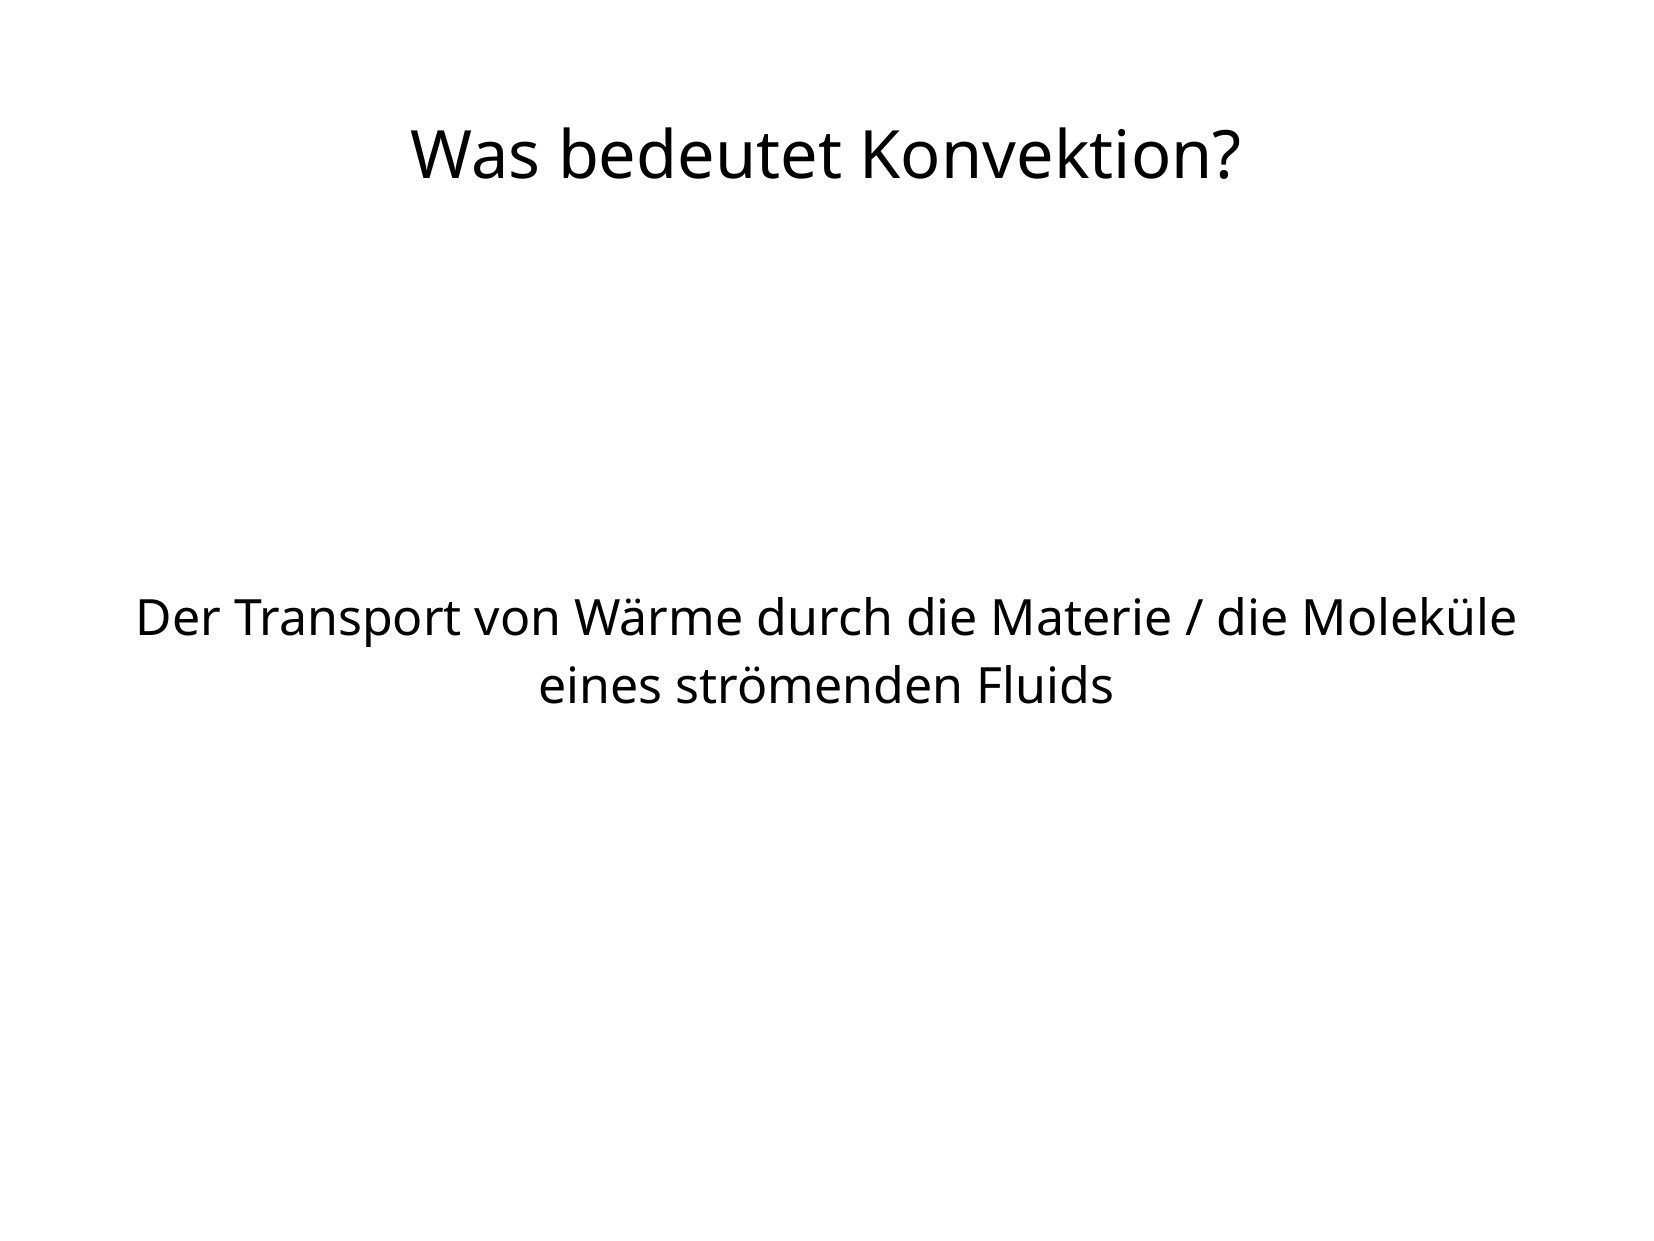

# Was bedeutet Konvektion?
Der Transport von Wärme durch die Materie / die Moleküle eines strömenden Fluids